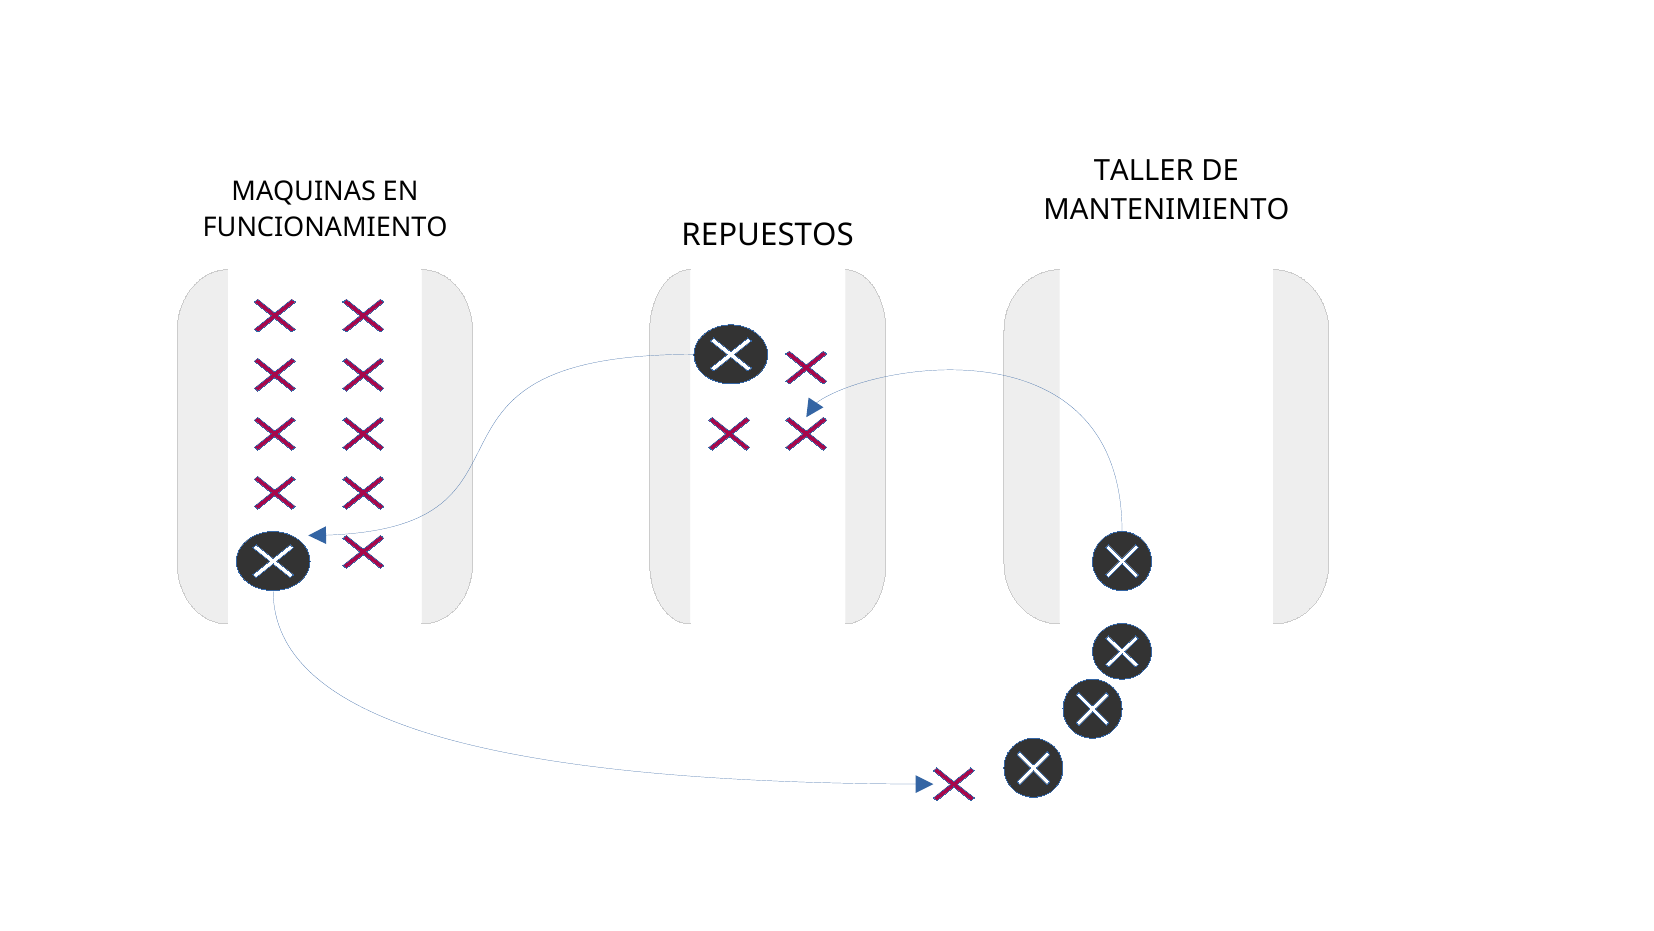

MAQUINAS EN FUNCIONAMIENTO
REPUESTOS
TALLER DE MANTENIMIENTO